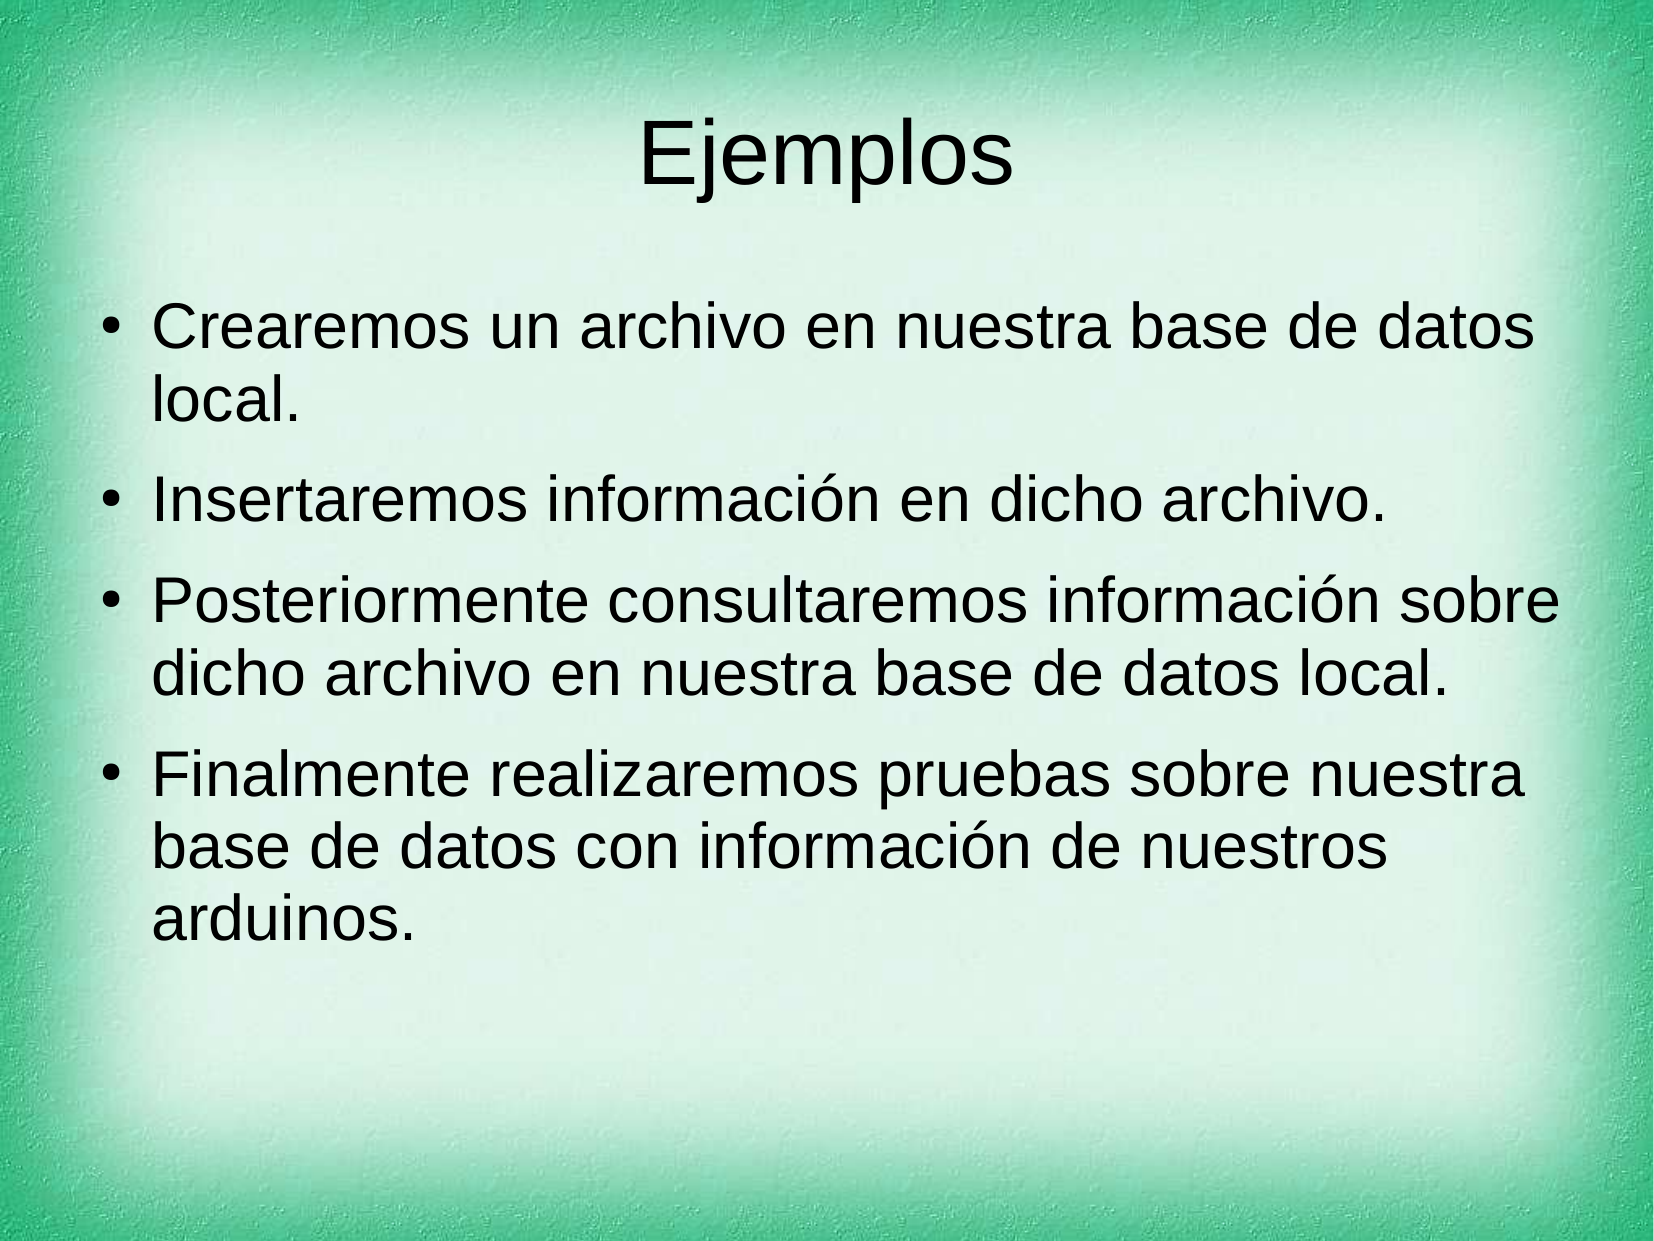

# Ejemplos
Crearemos un archivo en nuestra base de datos local.
Insertaremos información en dicho archivo.
Posteriormente consultaremos información sobre dicho archivo en nuestra base de datos local.
Finalmente realizaremos pruebas sobre nuestra base de datos con información de nuestros arduinos.